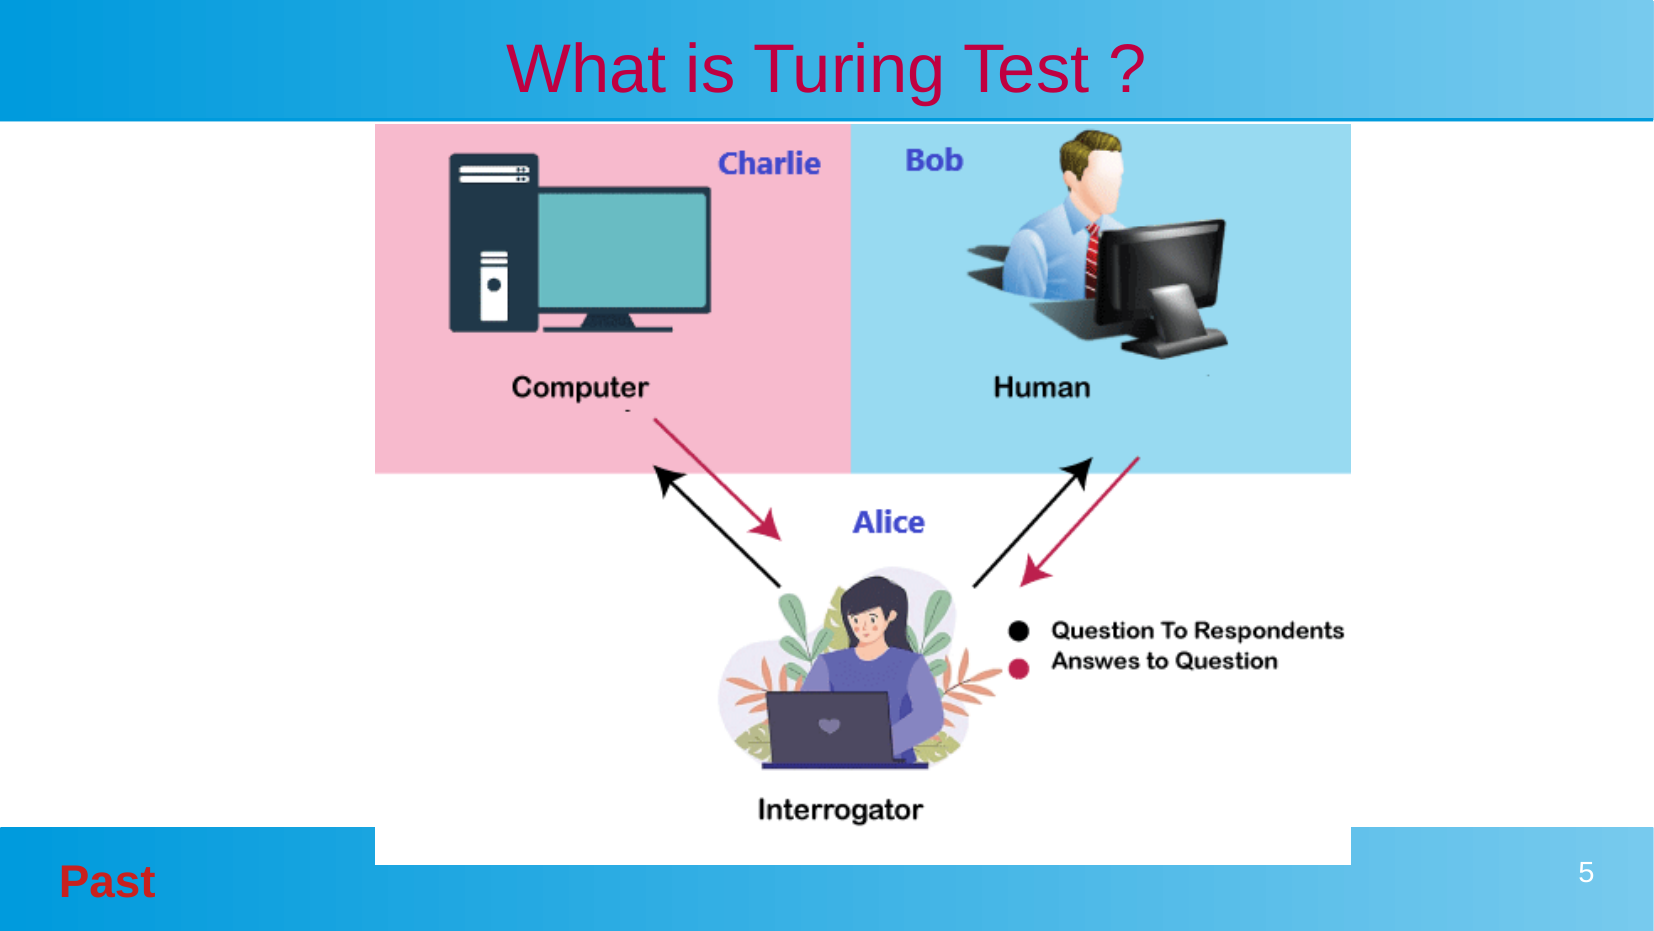

# What is Turing Test ?
5